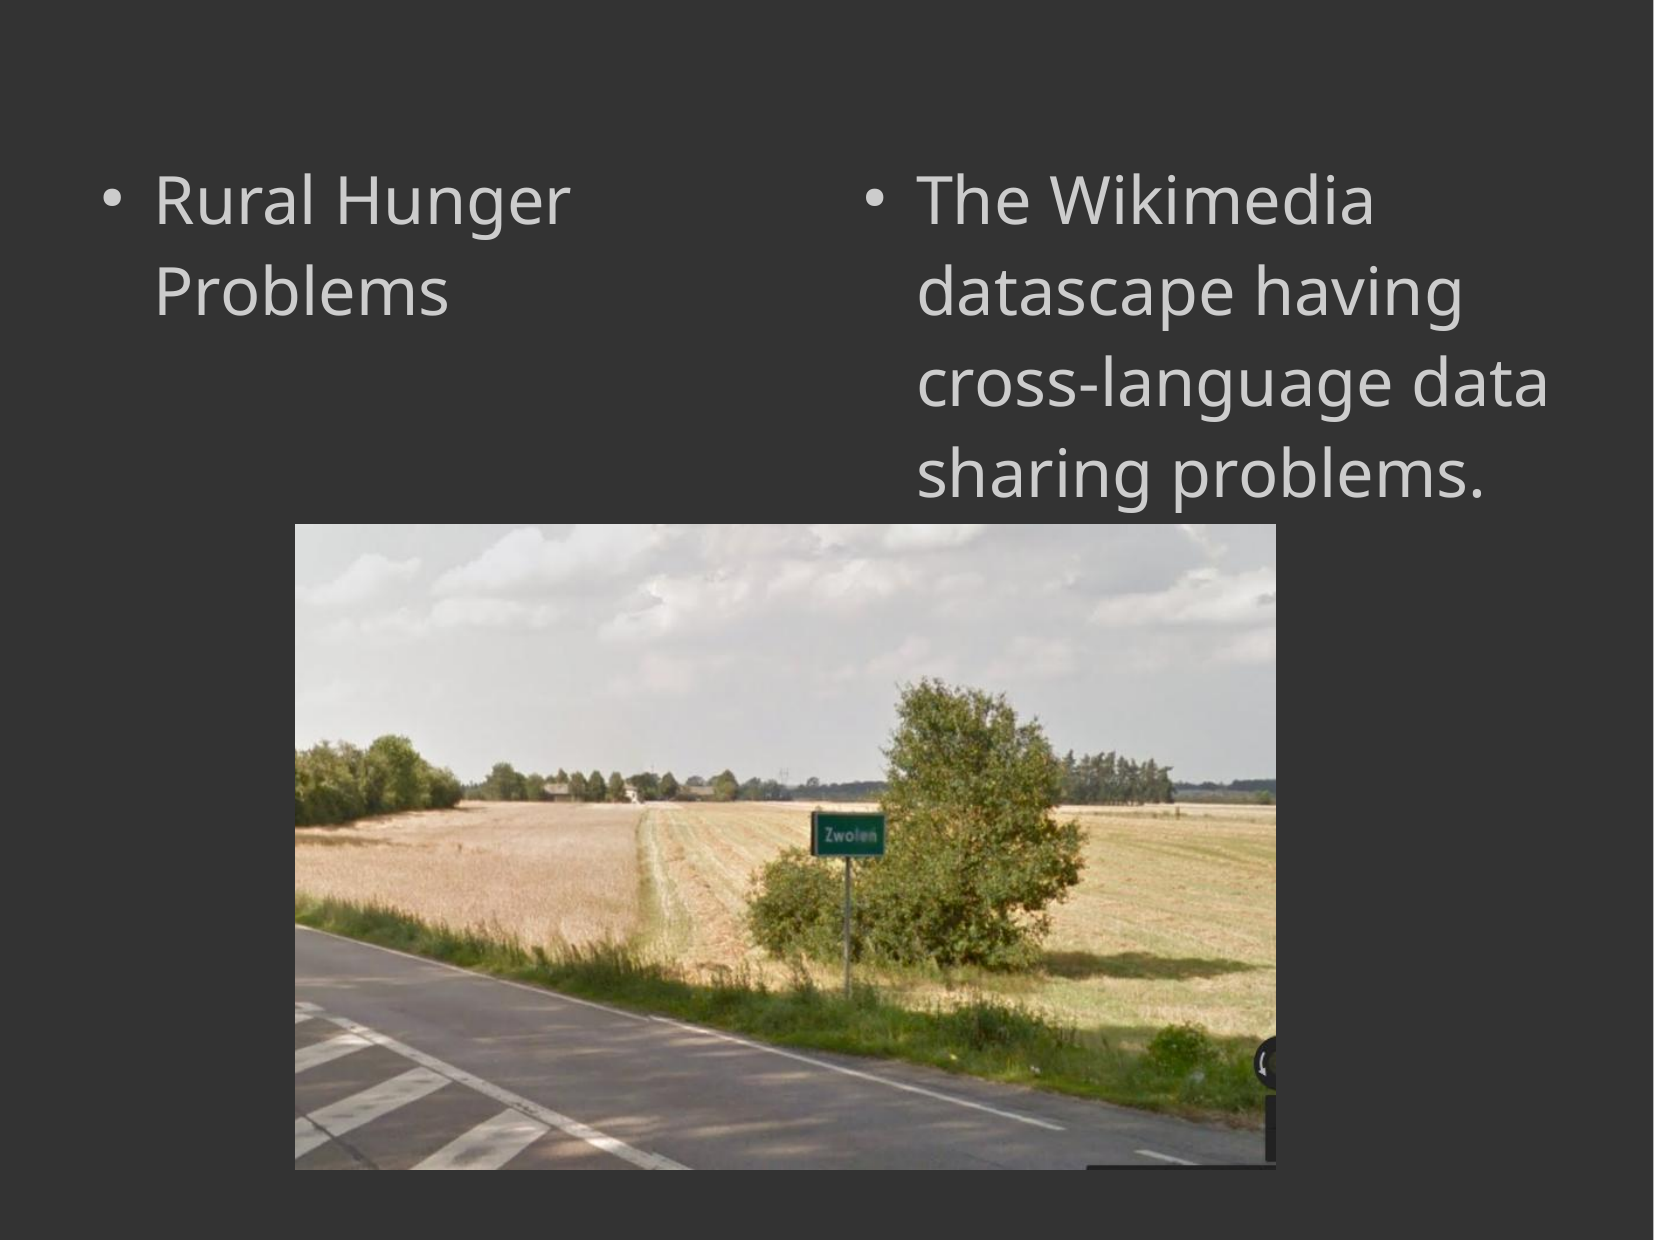

# Rural Hunger Problems
The Wikimedia datascape having cross-language data sharing problems.